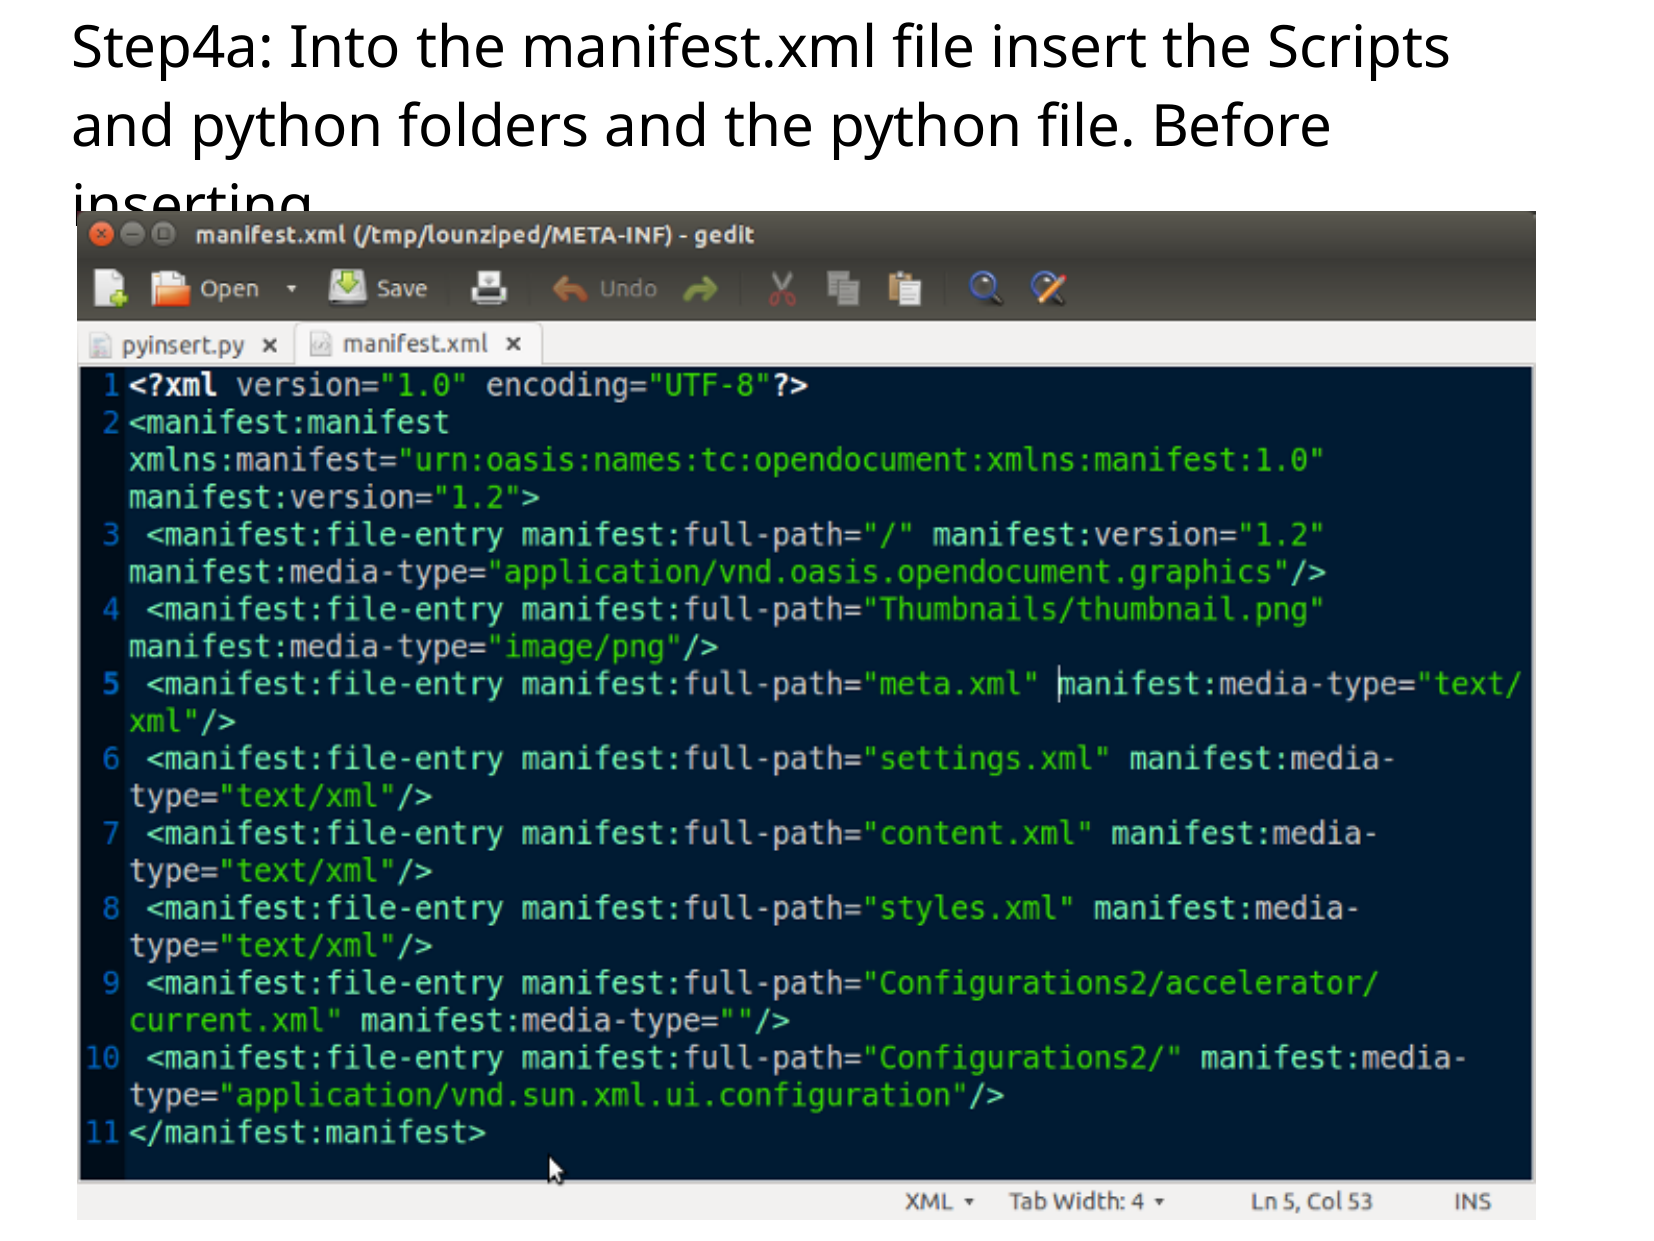

# Step4a: Into the manifest.xml file insert the Scripts and python folders and the python file. Before inserting...